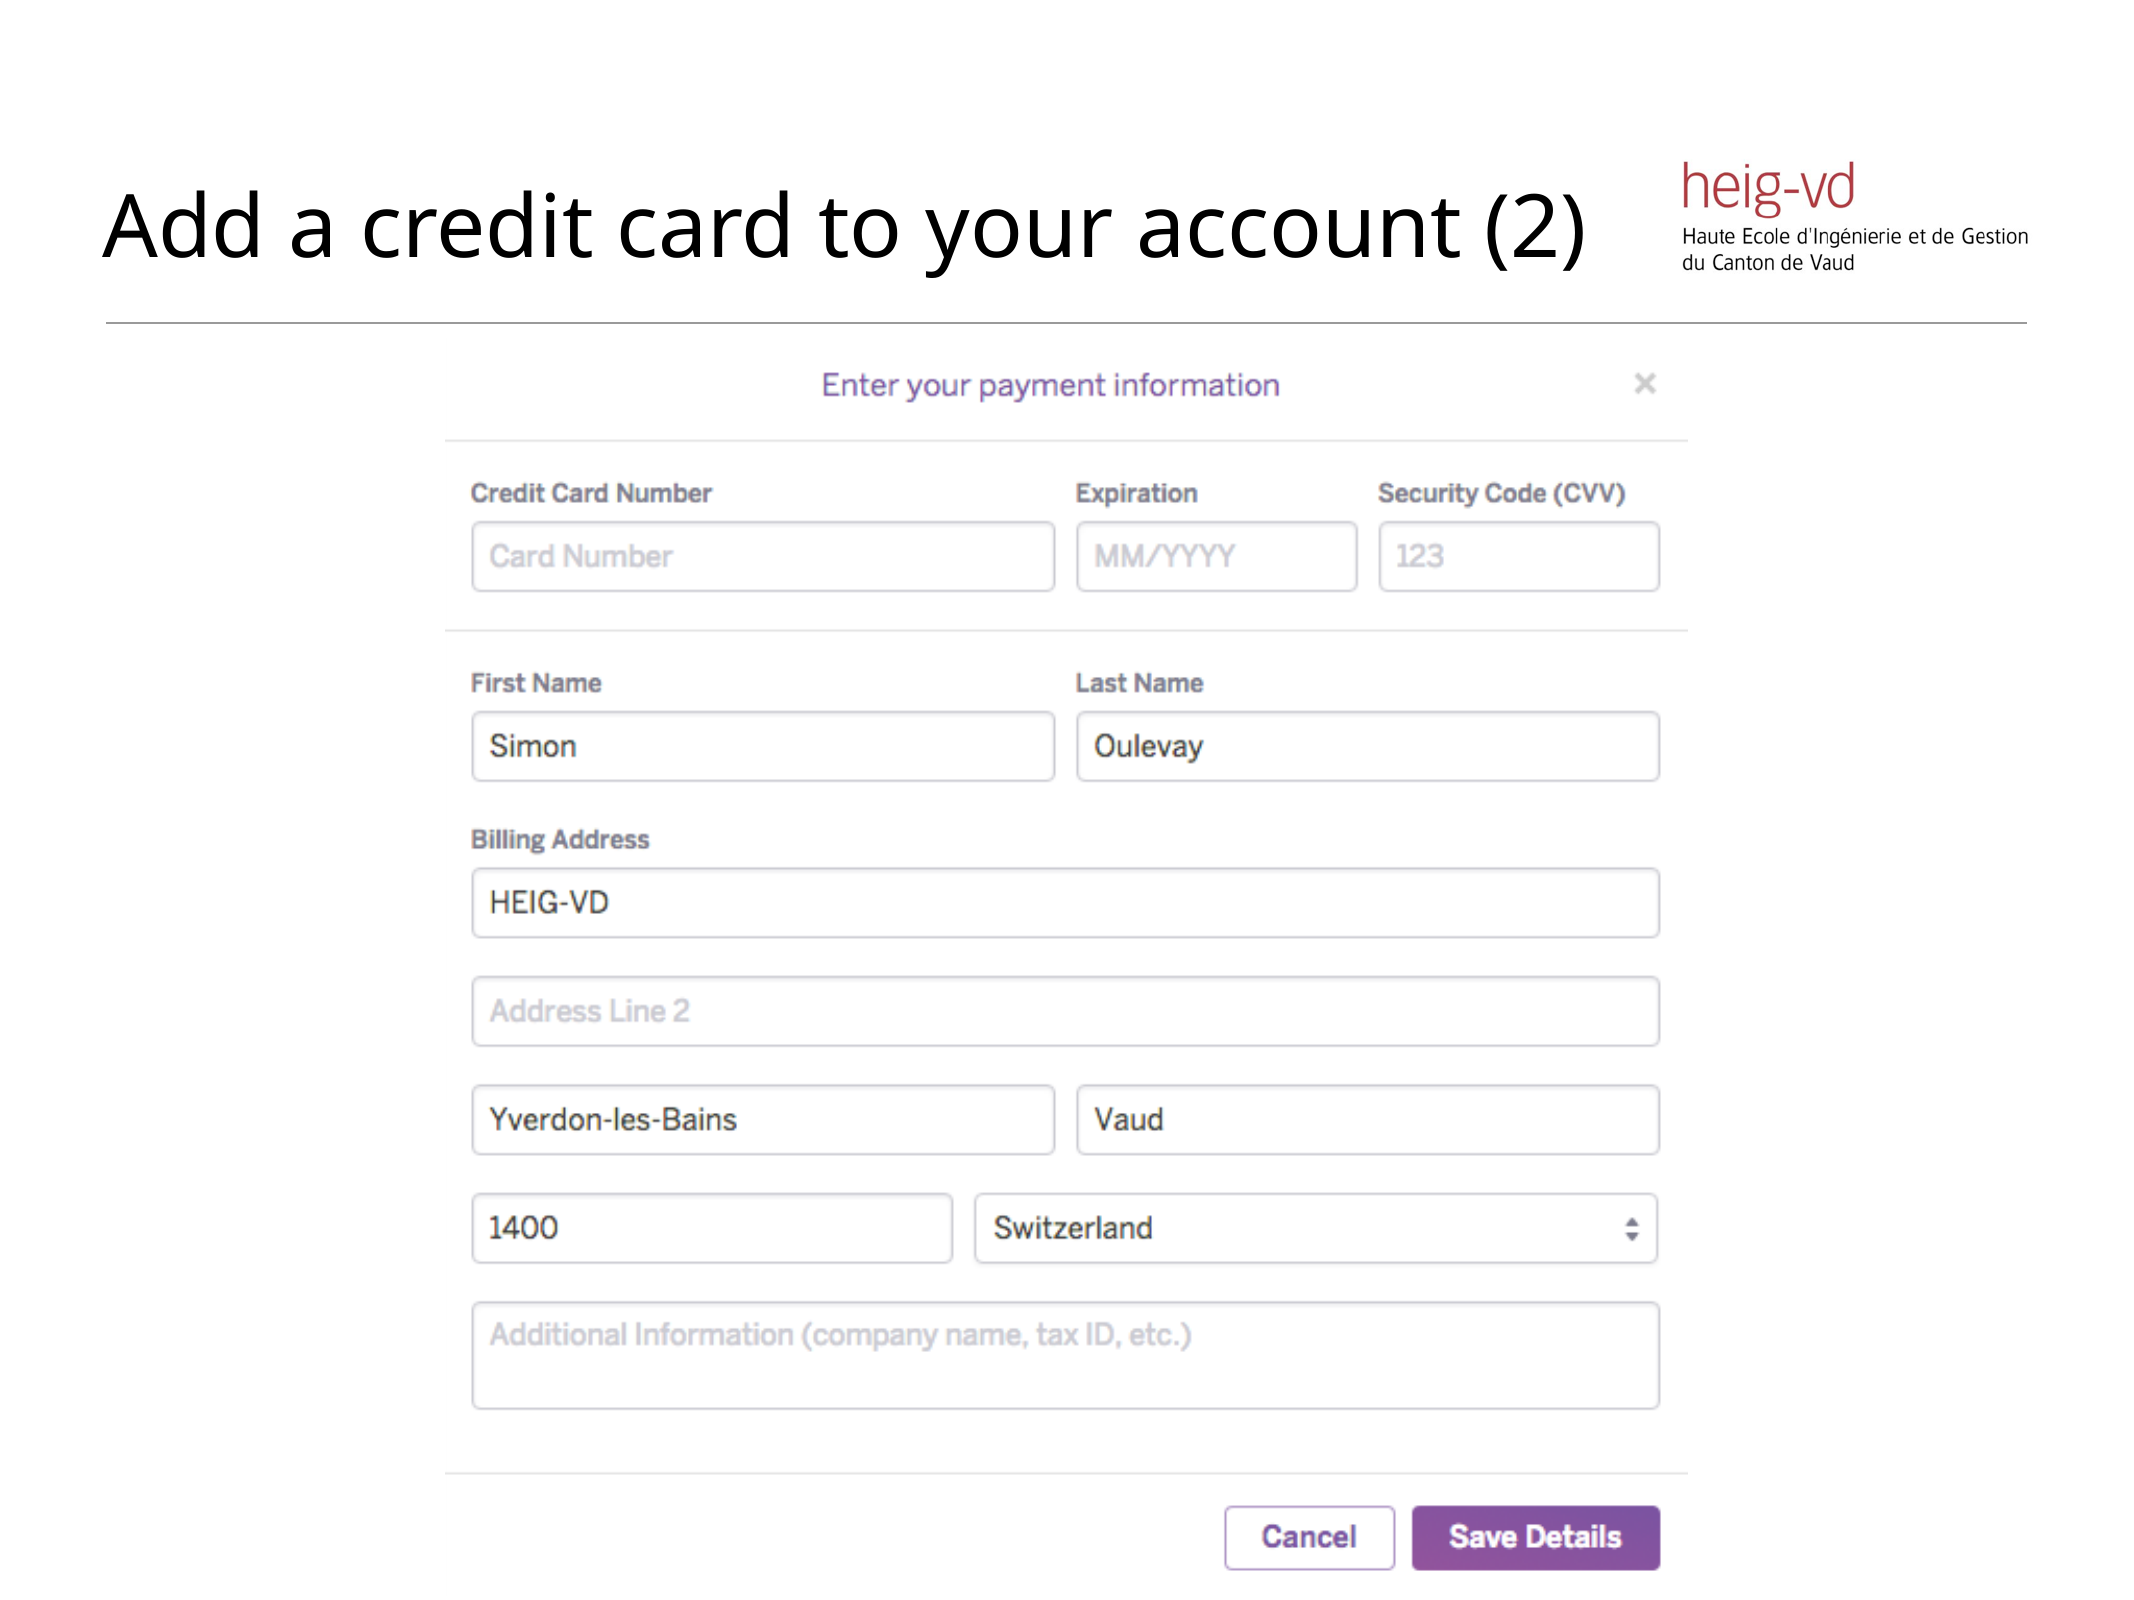

# Add a credit card to your account (2)